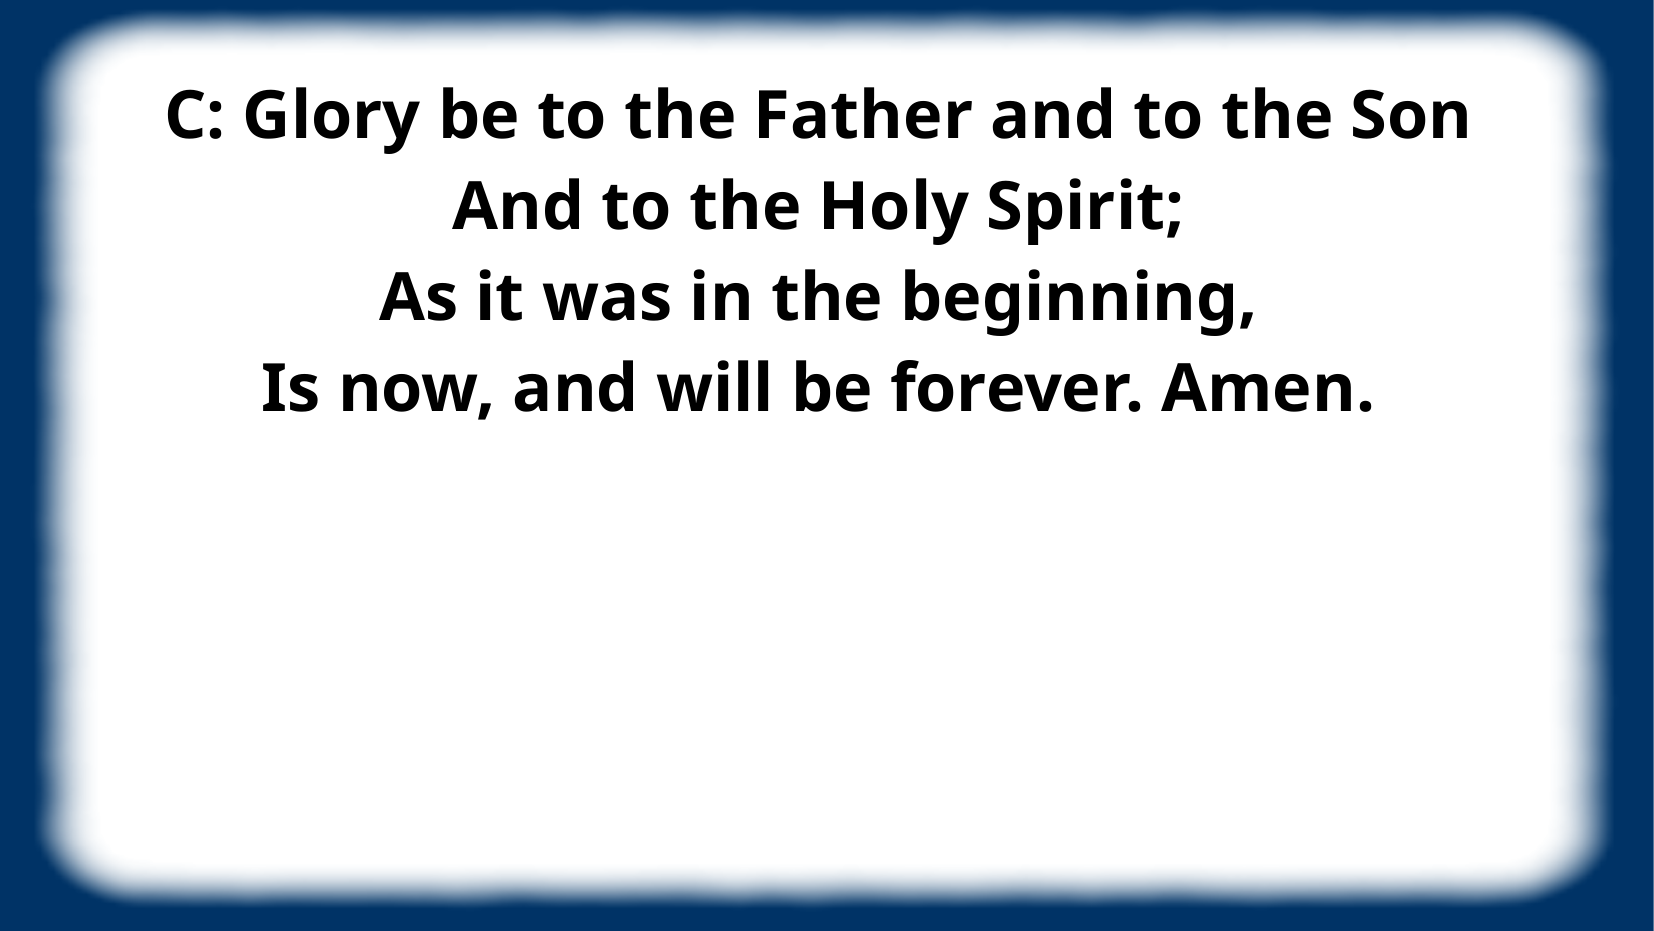

C: Glory be to the Father and to the Son
And to the Holy Spirit;
As it was in the beginning,
Is now, and will be forever. Amen.